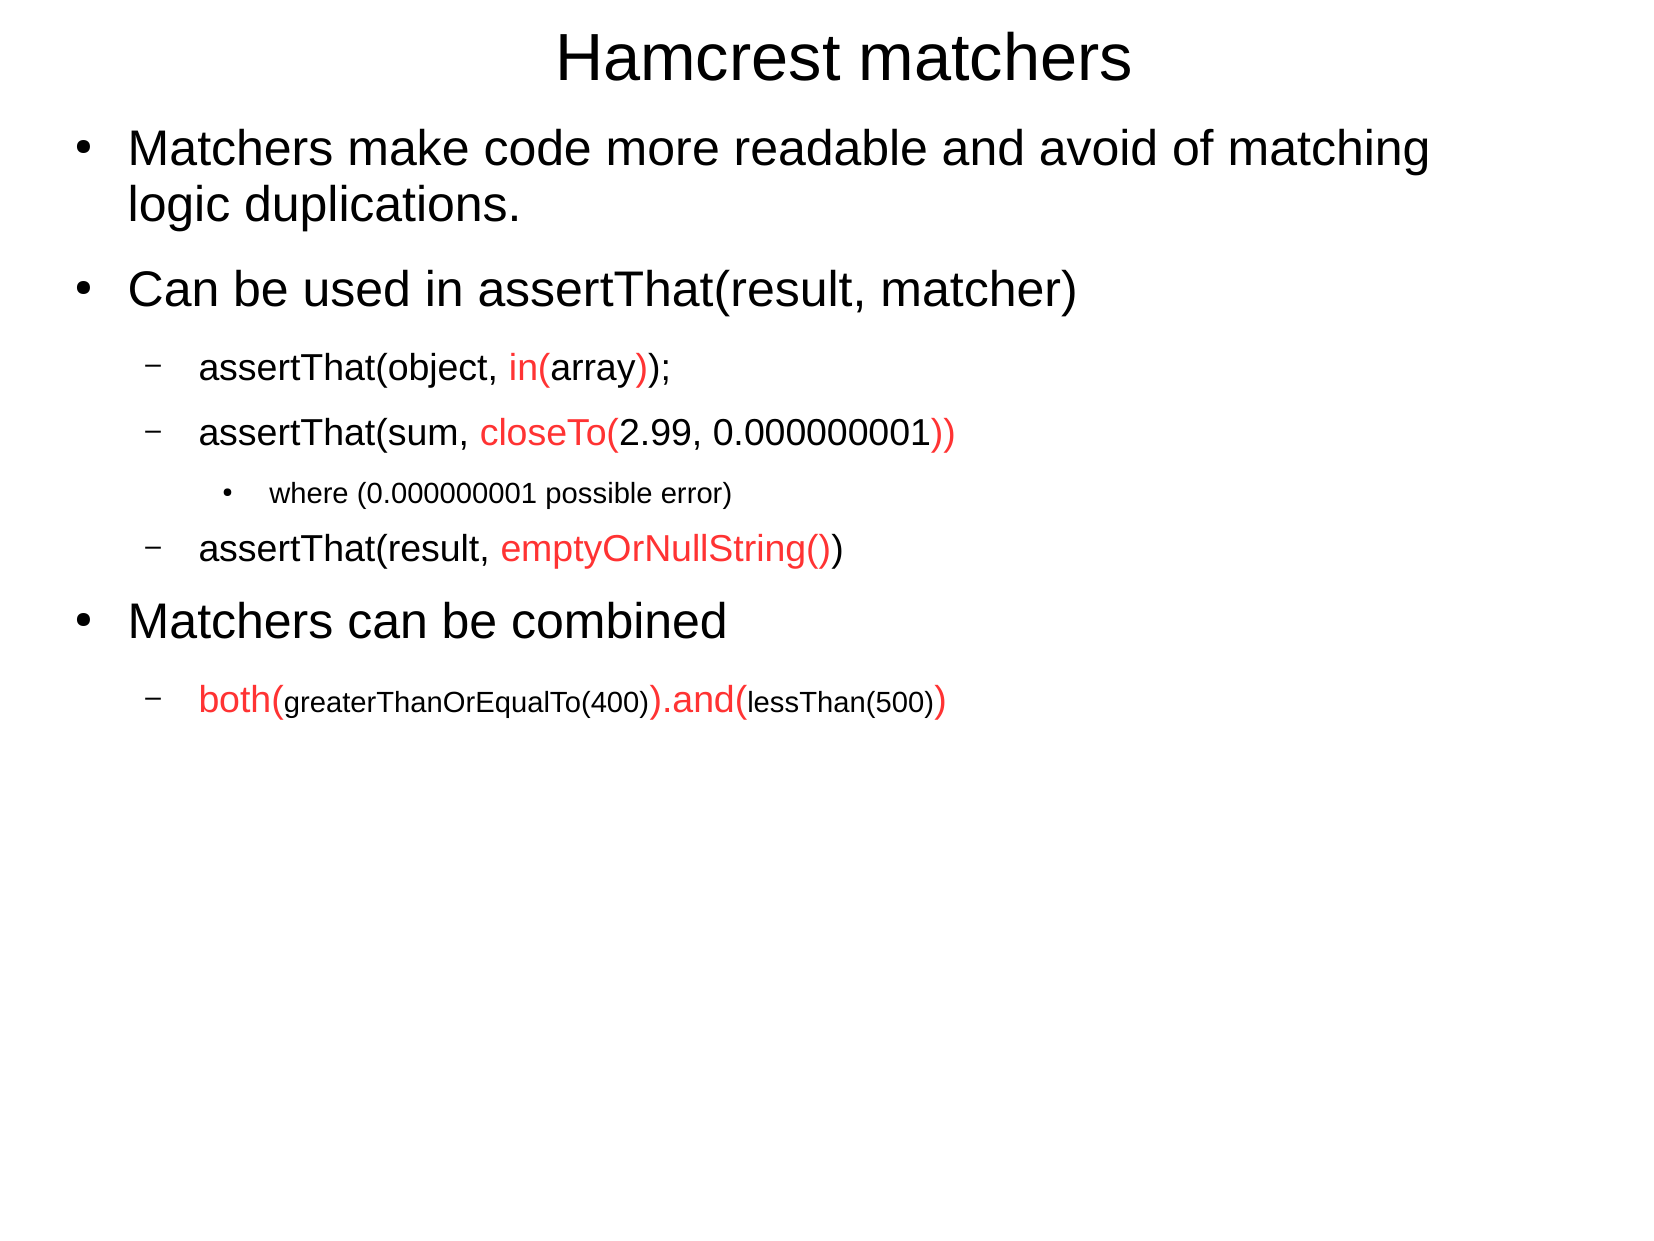

# Hamcrest matchers
Matchers make code more readable and avoid of matching logic duplications.
Can be used in assertThat(result, matcher)
assertThat(object, in(array));
assertThat(sum, closeTo(2.99, 0.000000001))
where (0.000000001 possible error)
assertThat(result, emptyOrNullString())
Matchers can be combined
both(greaterThanOrEqualTo(400)).and(lessThan(500))